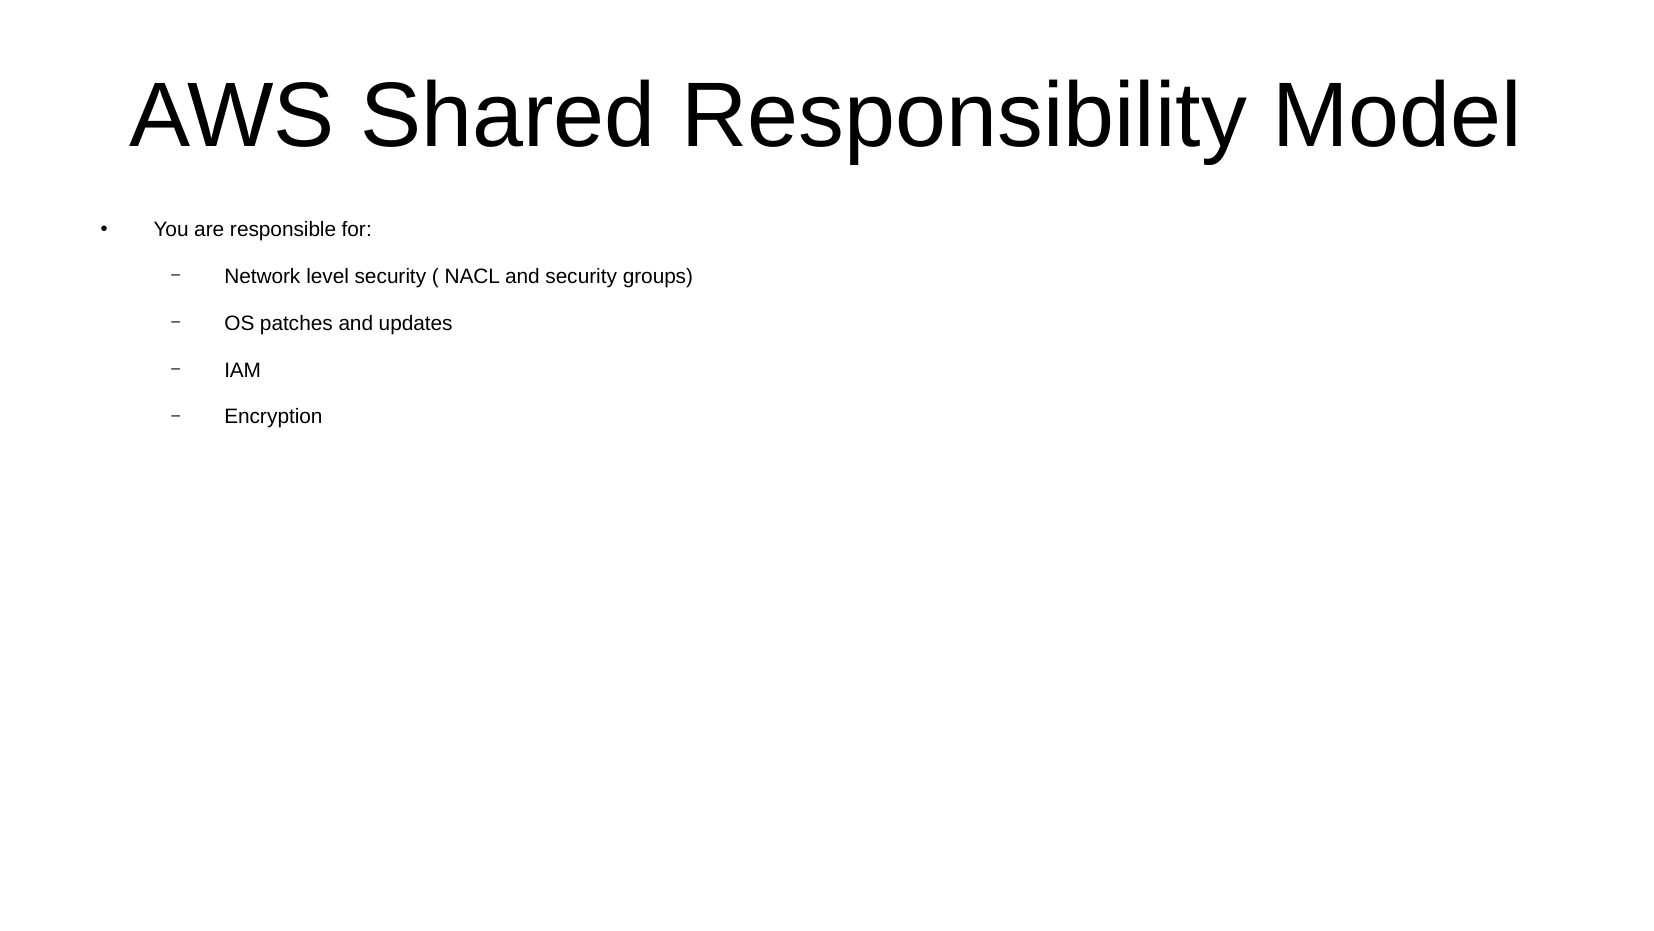

# AWS Shared Responsibility Model
You are responsible for:
Network level security ( NACL and security groups)
OS patches and updates
IAM
Encryption